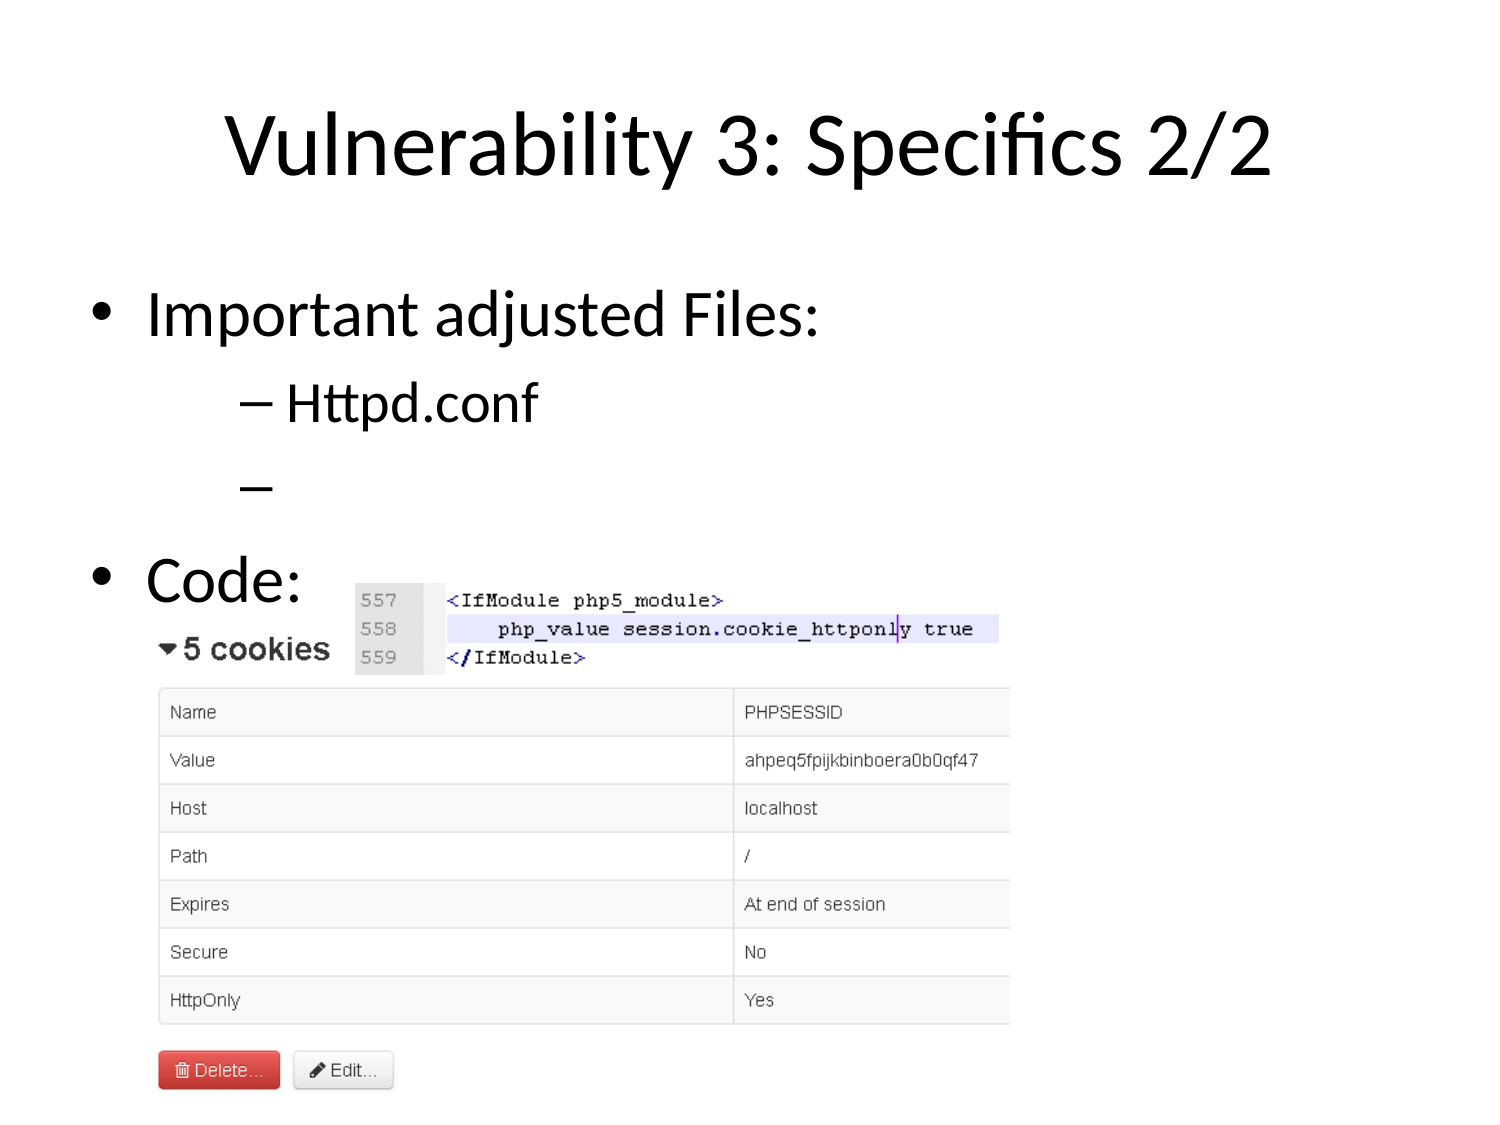

# Vulnerability 3: Specifics 2/2
Important adjusted Files:
Httpd.conf
Code: